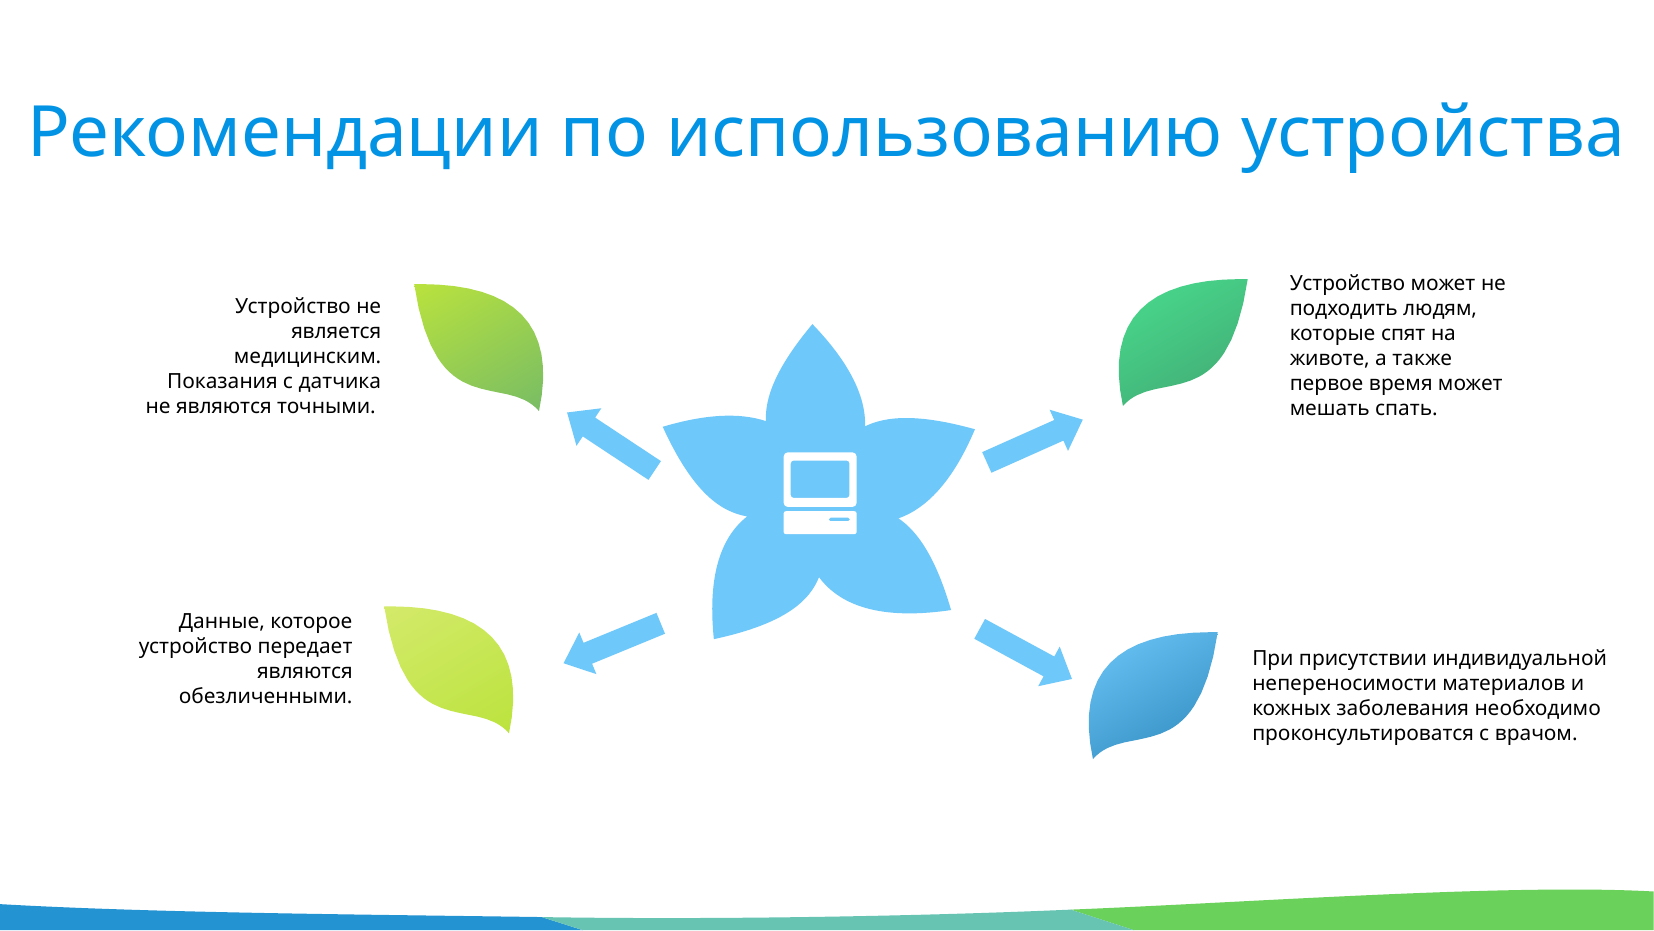

Рекомендации по использованию устройства
Устройство может не подходить людям, которые спят на животе, а также первое время может мешать спать.
Устройство не является медицинским. Показания с датчика не являются точными.
Данные, которое устройство передает являются обезличенными.
При присутствии индивидуальной непереносимости материалов и кожных заболевания необходимо проконсультироватся с врачом.